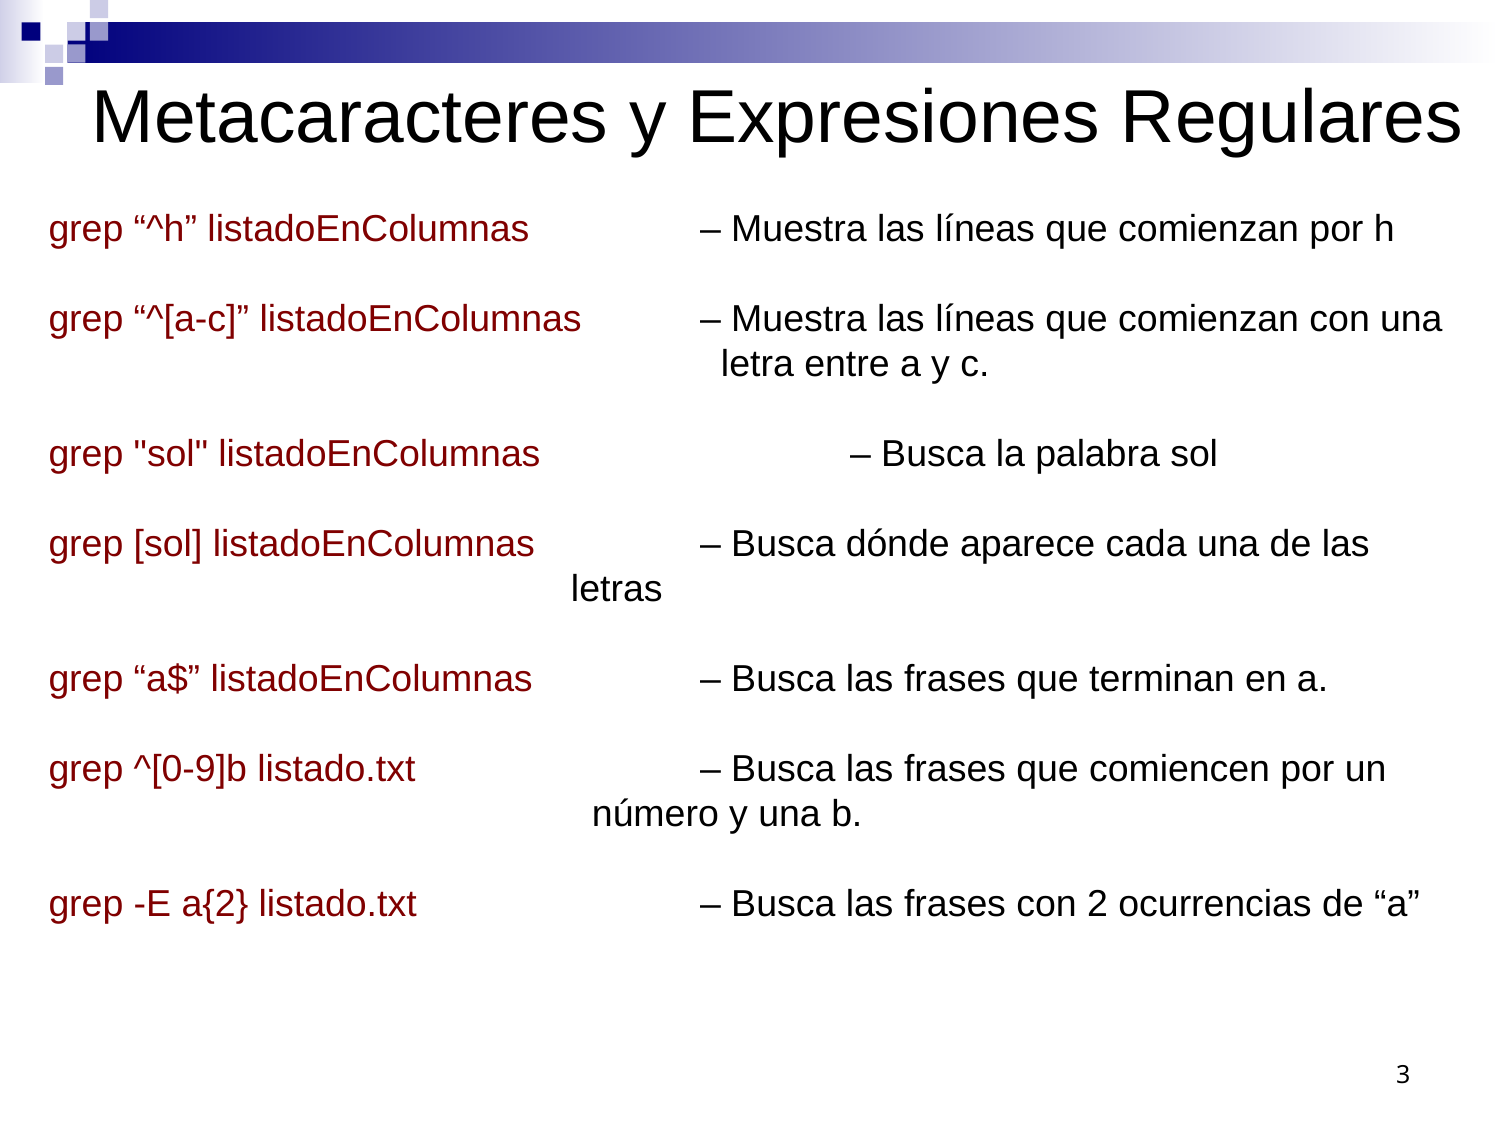

Metacaracteres y Expresiones Regulares
grep “^h” listadoEnColumnas		– Muestra las líneas que comienzan por h
grep “^[a-c]” listadoEnColumnas 	– Muestra las líneas que comienzan con una 				 letra entre a y c.
grep "sol" listadoEnColumnas 		– Busca la palabra sol
grep [sol] listadoEnColumnas		– Busca dónde aparece cada una de las 				 letras
grep “a$” listadoEnColumnas 		– Busca las frases que terminan en a.
grep ^[0-9]b listado.txt		– Busca las frases que comiencen por un 				 número y una b.
grep -E a{2} listado.txt	 	– Busca las frases con 2 ocurrencias de “a”